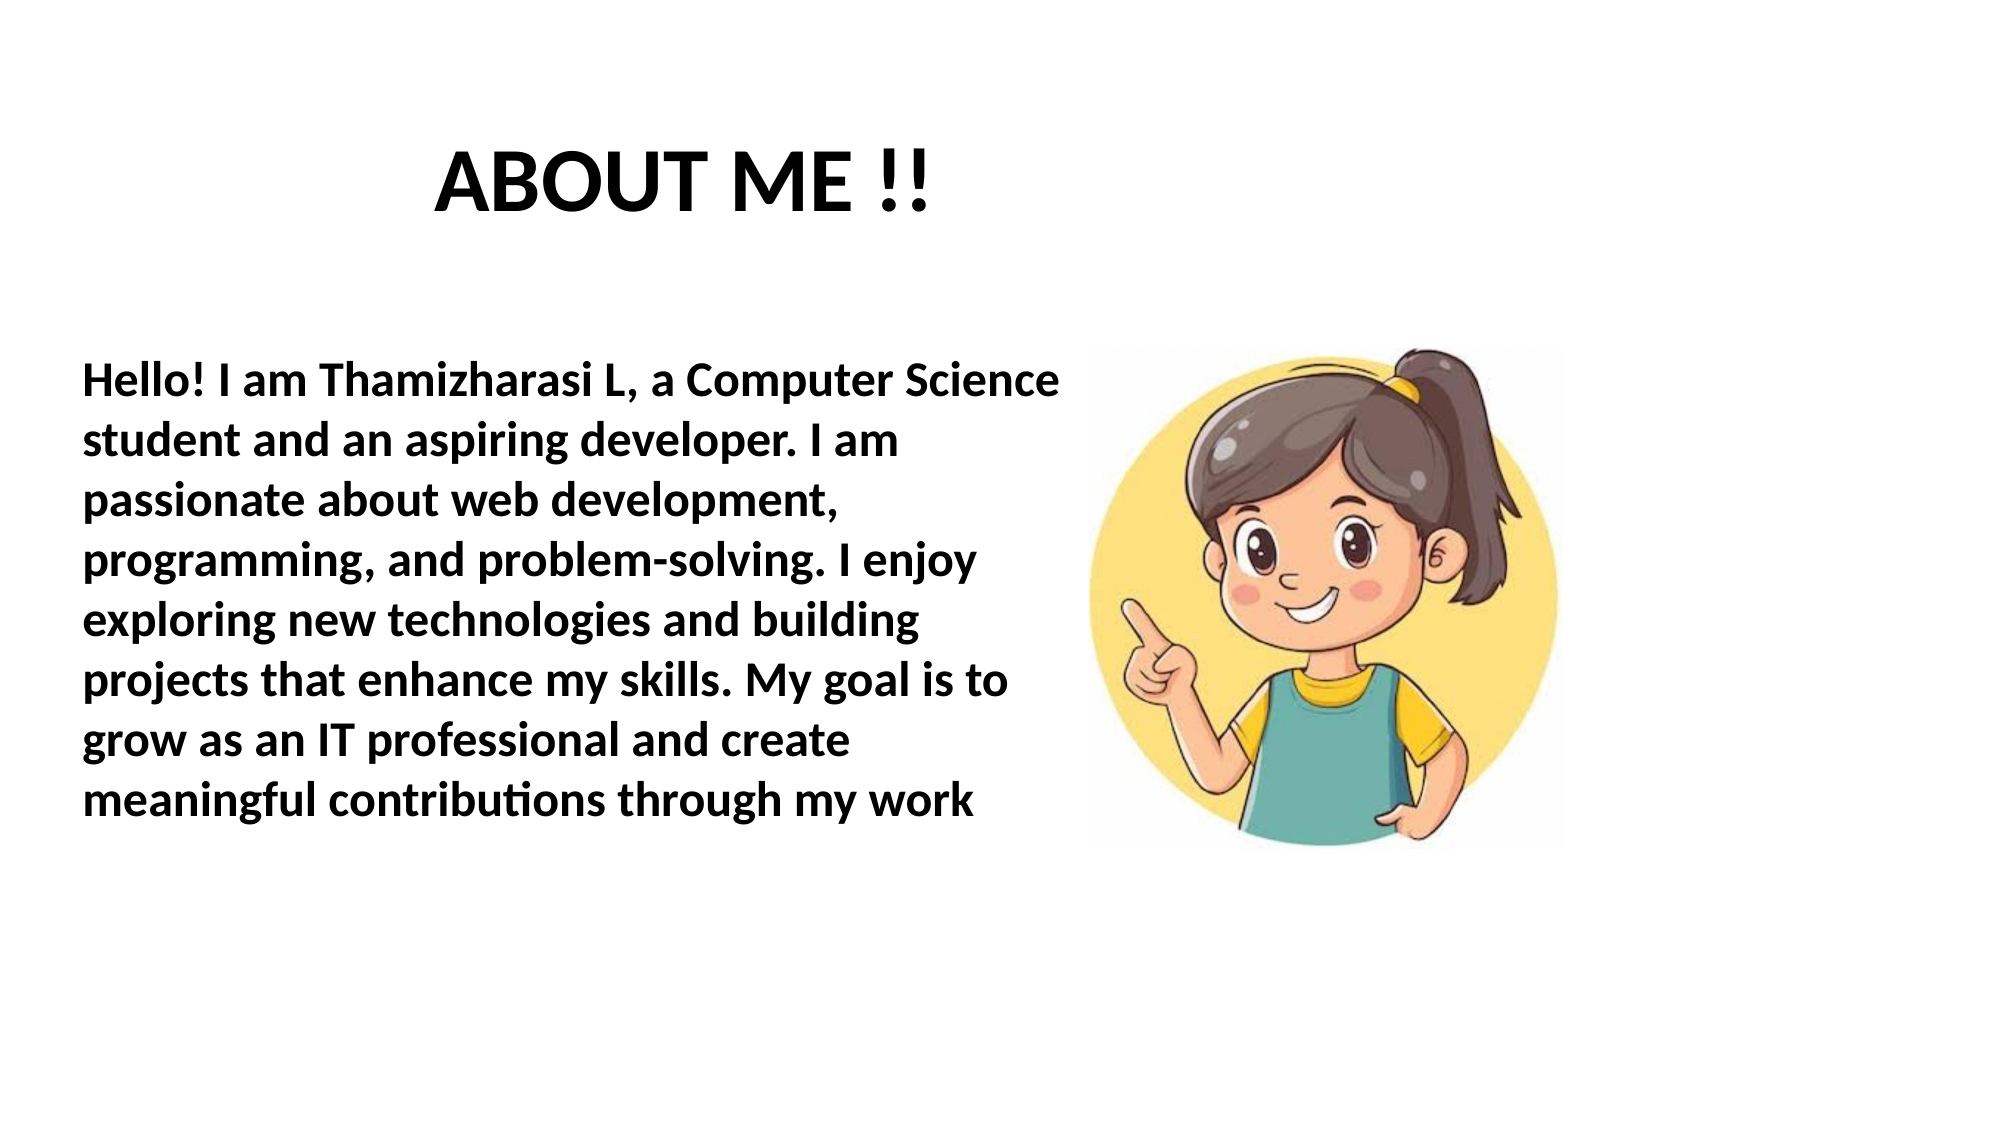

ABOUT ME !!
Hello! I am Thamizharasi L, a Computer Science student and an aspiring developer. I am passionate about web development, programming, and problem-solving. I enjoy exploring new technologies and building projects that enhance my skills. My goal is to grow as an IT professional and create meaningful contributions through my work